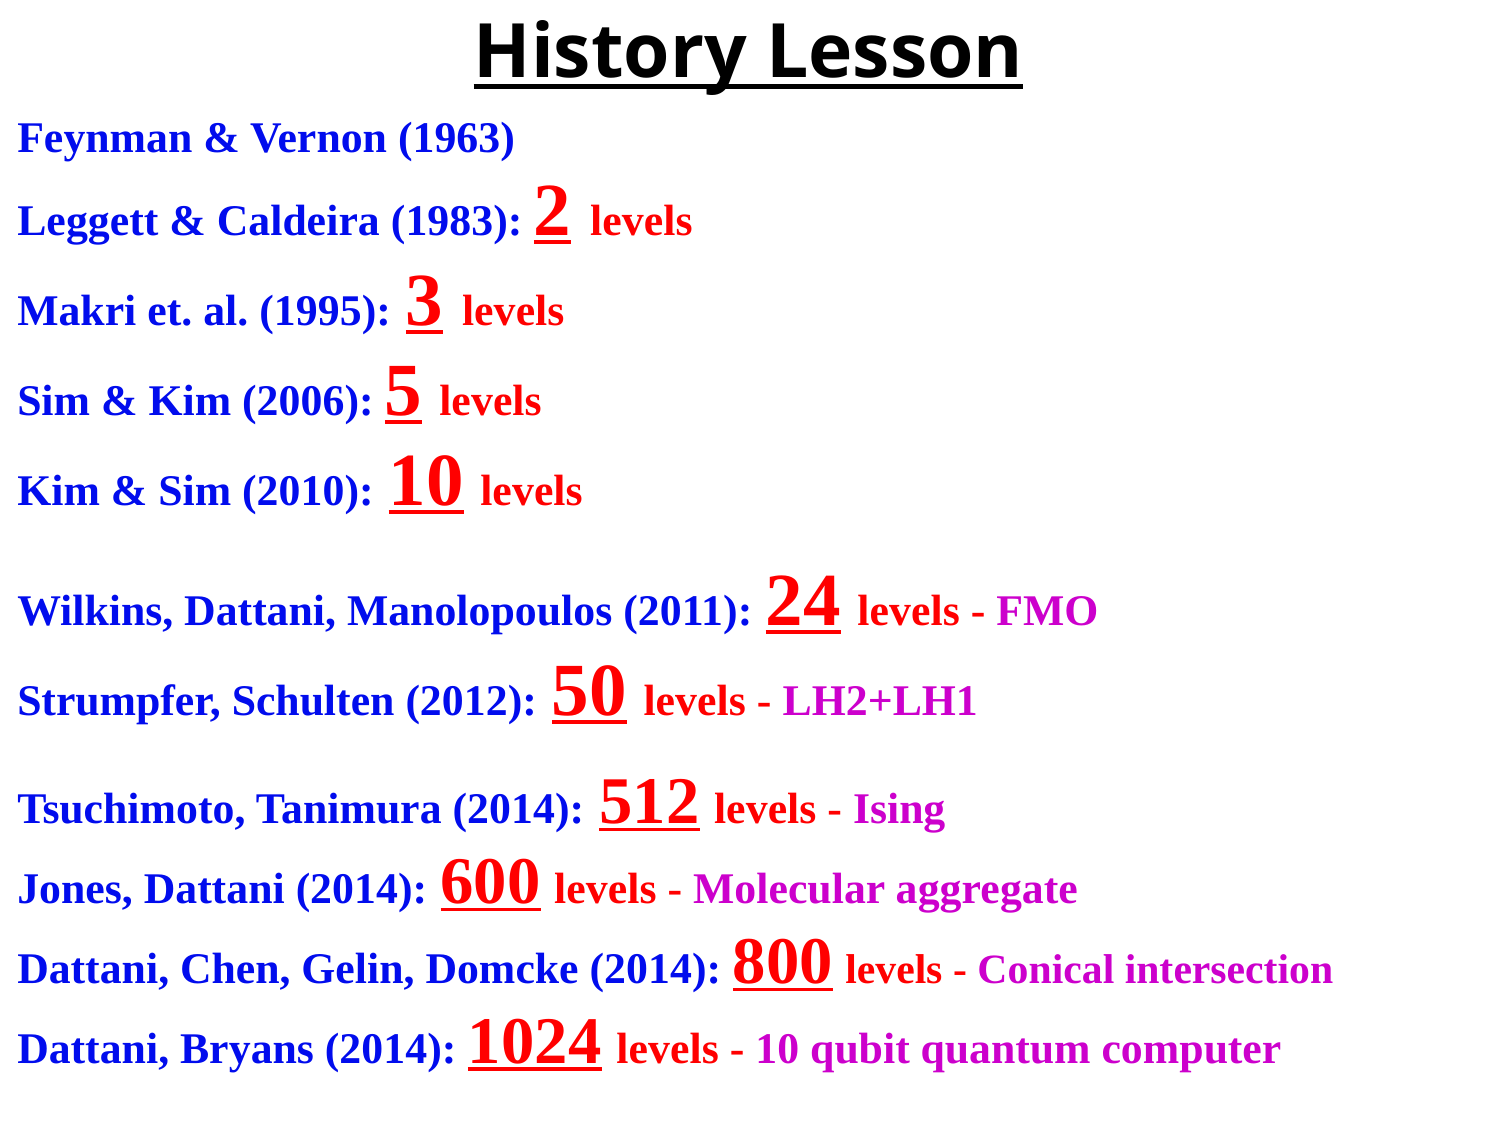

History Lesson
Feynman & Vernon (1963)
Leggett & Caldeira (1983): 2 levels
Makri et. al. (1995): 3 levels
Sim & Kim (2006): 5 levels
Kim & Sim (2010): 10 levels
Wilkins, Dattani, Manolopoulos (2011): 24 levels - FMO
Strumpfer, Schulten (2012): 50 levels - LH2+LH1
Tsuchimoto, Tanimura (2014): 512 levels - Ising
Jones, Dattani (2014): 600 levels - Molecular aggregate
Dattani, Chen, Gelin, Domcke (2014): 800 levels - Conical intersection
Dattani, Bryans (2014): 1024 levels - 10 qubit quantum computer